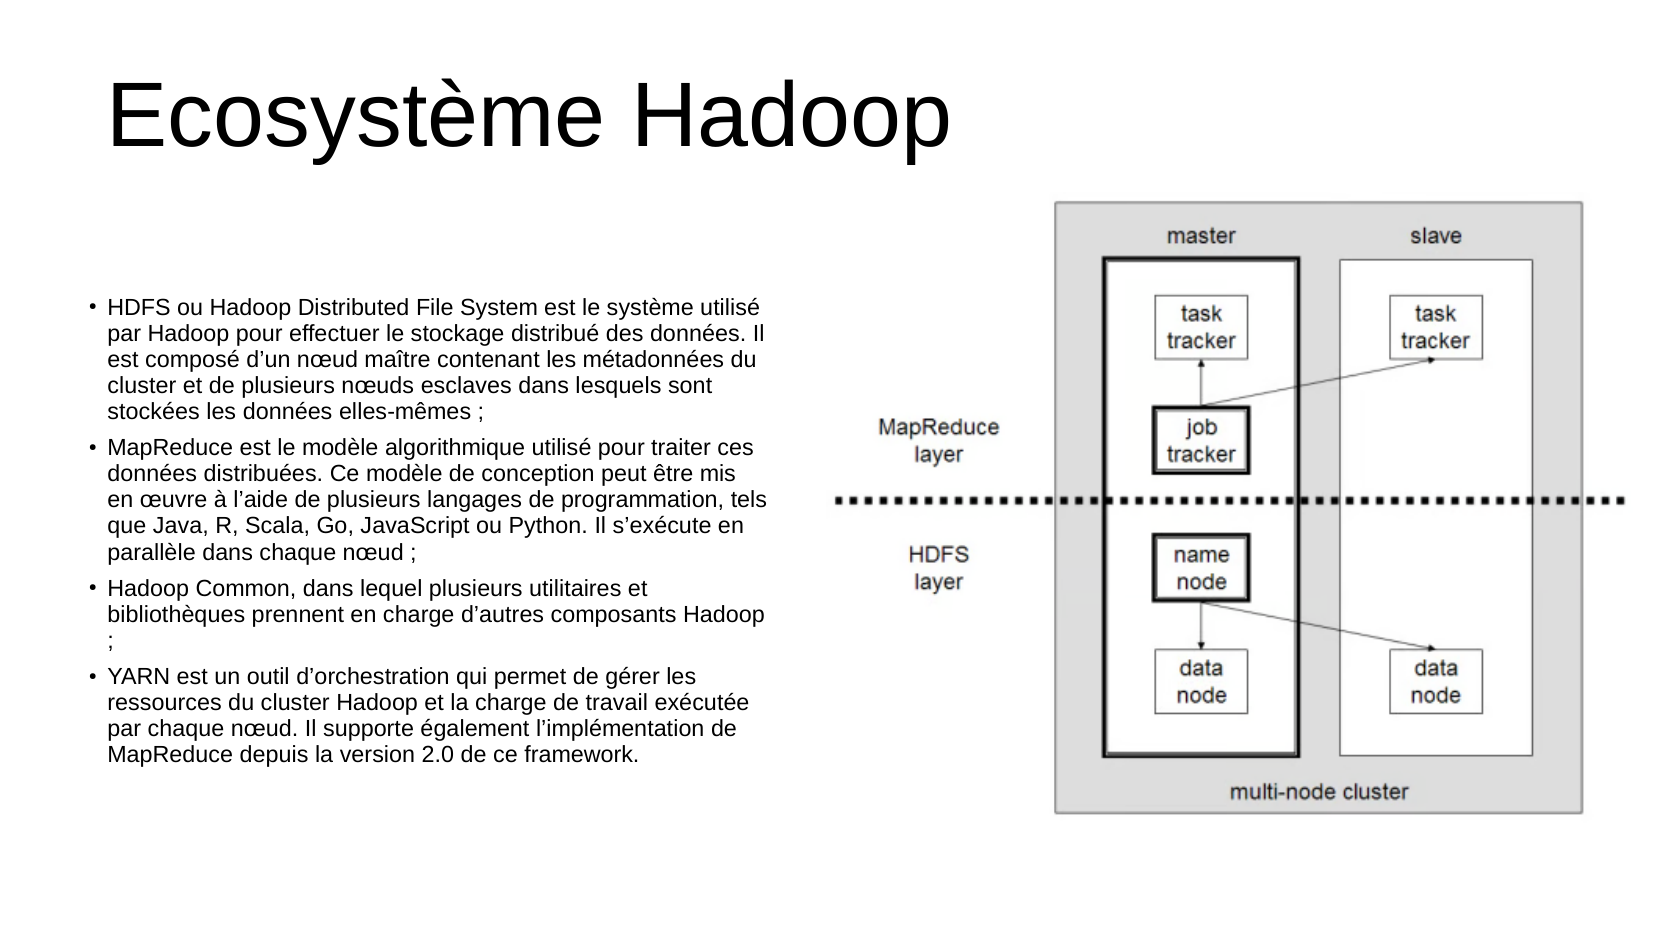

# Ecosystème Hadoop
HDFS ou Hadoop Distributed File System est le système utilisé par Hadoop pour effectuer le stockage distribué des données. Il est composé d’un nœud maître contenant les métadonnées du cluster et de plusieurs nœuds esclaves dans lesquels sont stockées les données elles-mêmes ;
MapReduce est le modèle algorithmique utilisé pour traiter ces données distribuées. Ce modèle de conception peut être mis en œuvre à l’aide de plusieurs langages de programmation, tels que Java, R, Scala, Go, JavaScript ou Python. Il s’exécute en parallèle dans chaque nœud ;
Hadoop Common, dans lequel plusieurs utilitaires et bibliothèques prennent en charge d’autres composants Hadoop ;
YARN est un outil d’orchestration qui permet de gérer les ressources du cluster Hadoop et la charge de travail exécutée par chaque nœud. Il supporte également l’implémentation de MapReduce depuis la version 2.0 de ce framework.